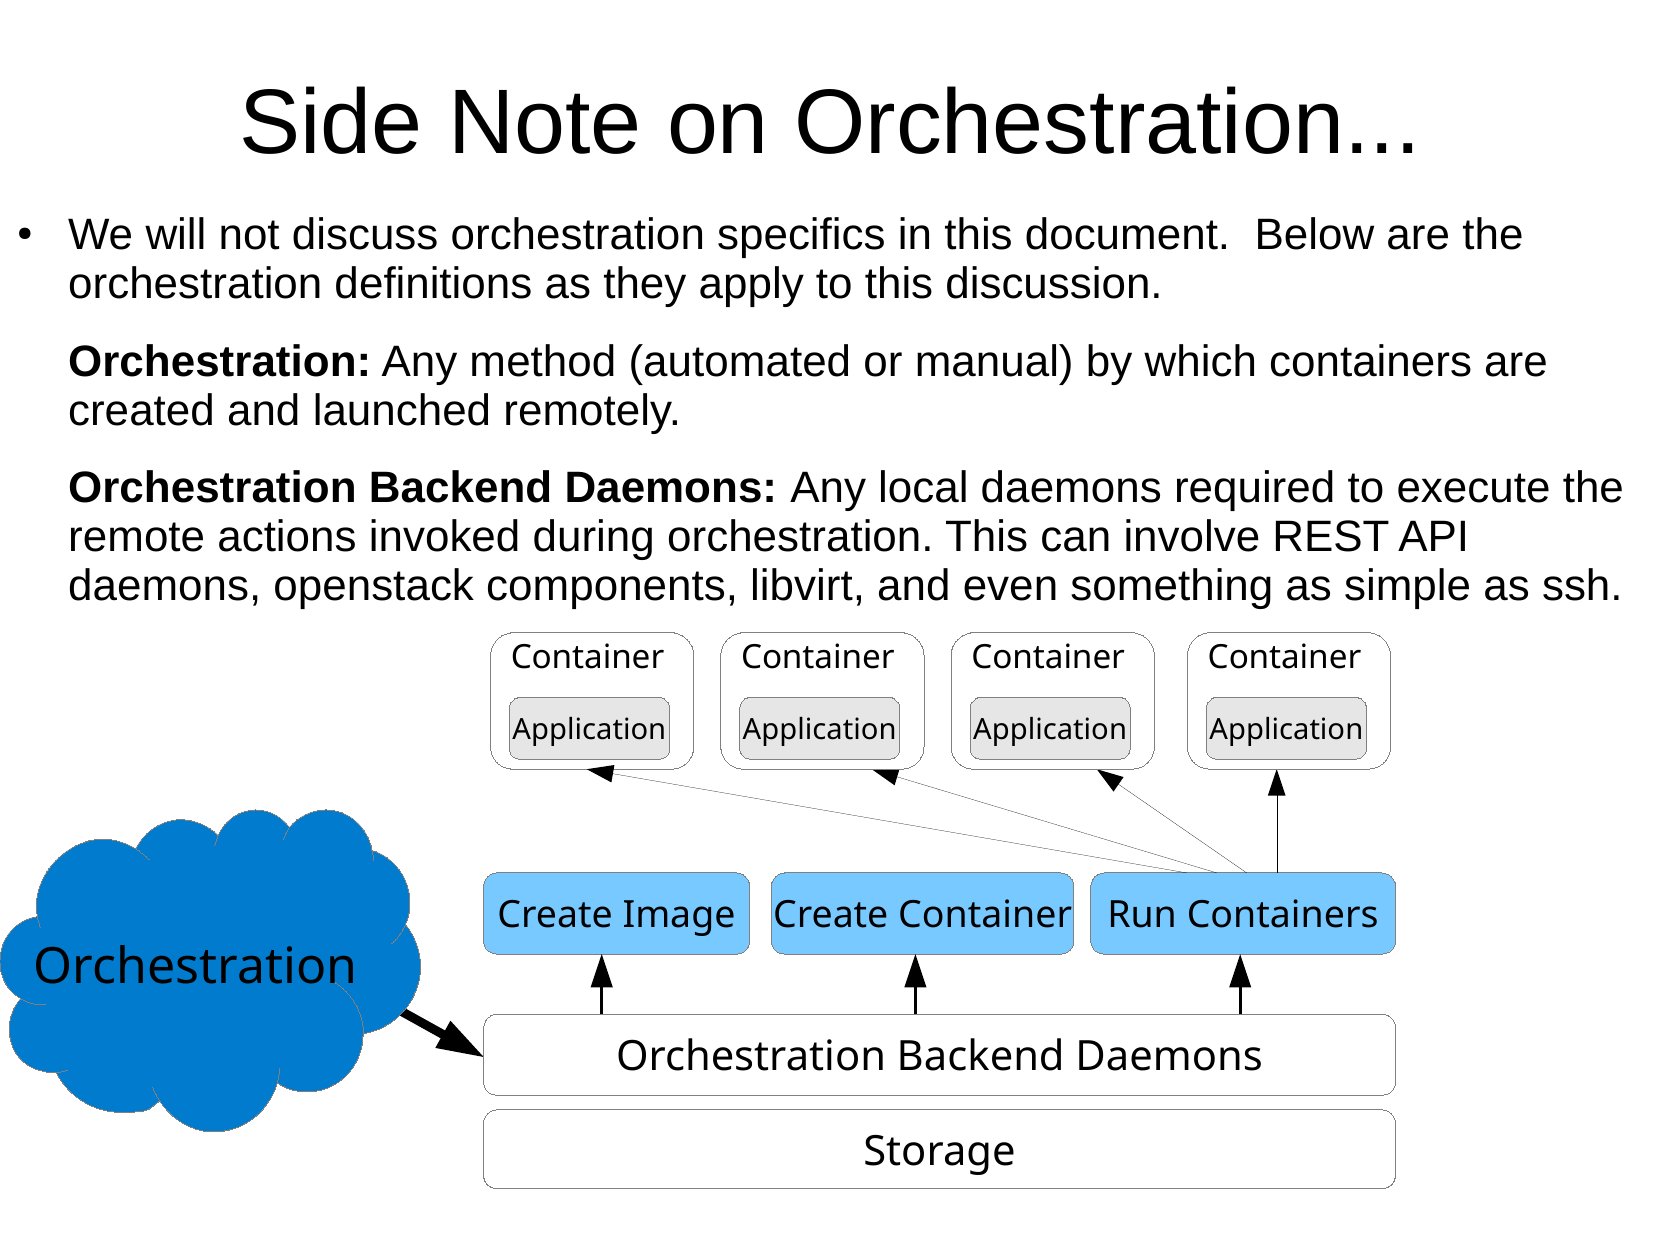

# Side Note on Orchestration...
We will not discuss orchestration specifics in this document. Below are the orchestration definitions as they apply to this discussion.
Orchestration: Any method (automated or manual) by which containers are created and launched remotely.
Orchestration Backend Daemons: Any local daemons required to execute the remote actions invoked during orchestration. This can involve REST API daemons, openstack components, libvirt, and even something as simple as ssh.
Container
Container
Container
Container
Application
Application
Application
Application
Orchestration
Create Image
Create Container
Run Containers
Orchestration Backend Daemons
Storage